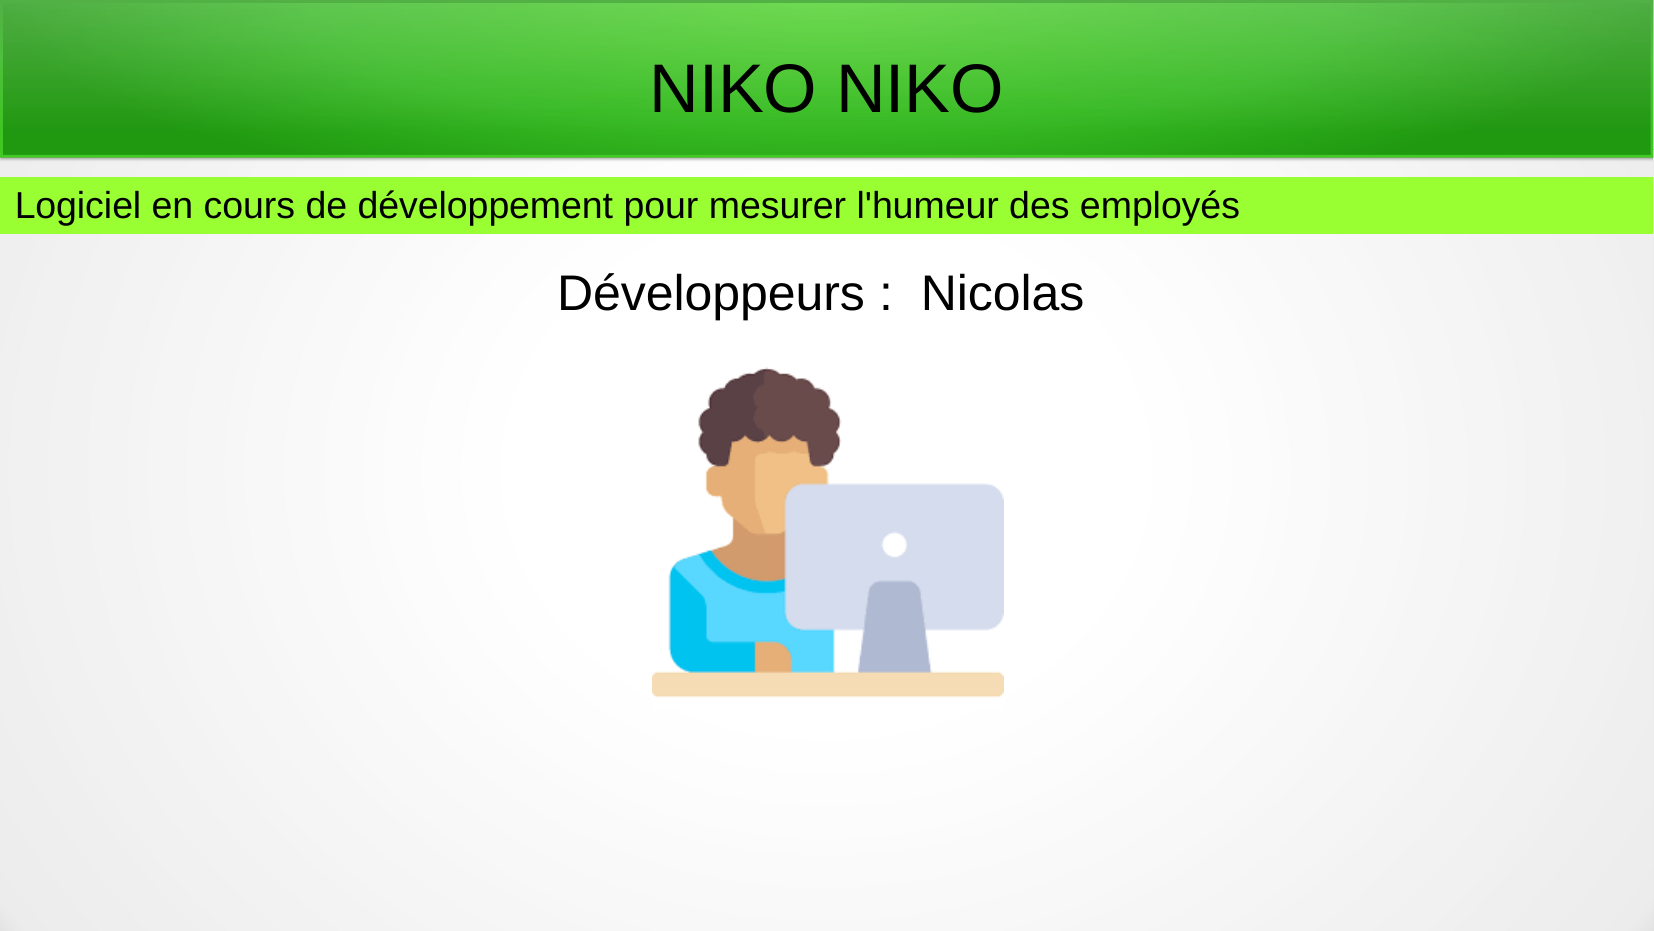

# NIKO NIKO
Logiciel en cours de développement pour mesurer l'humeur des employés
Développeurs : Nicolas